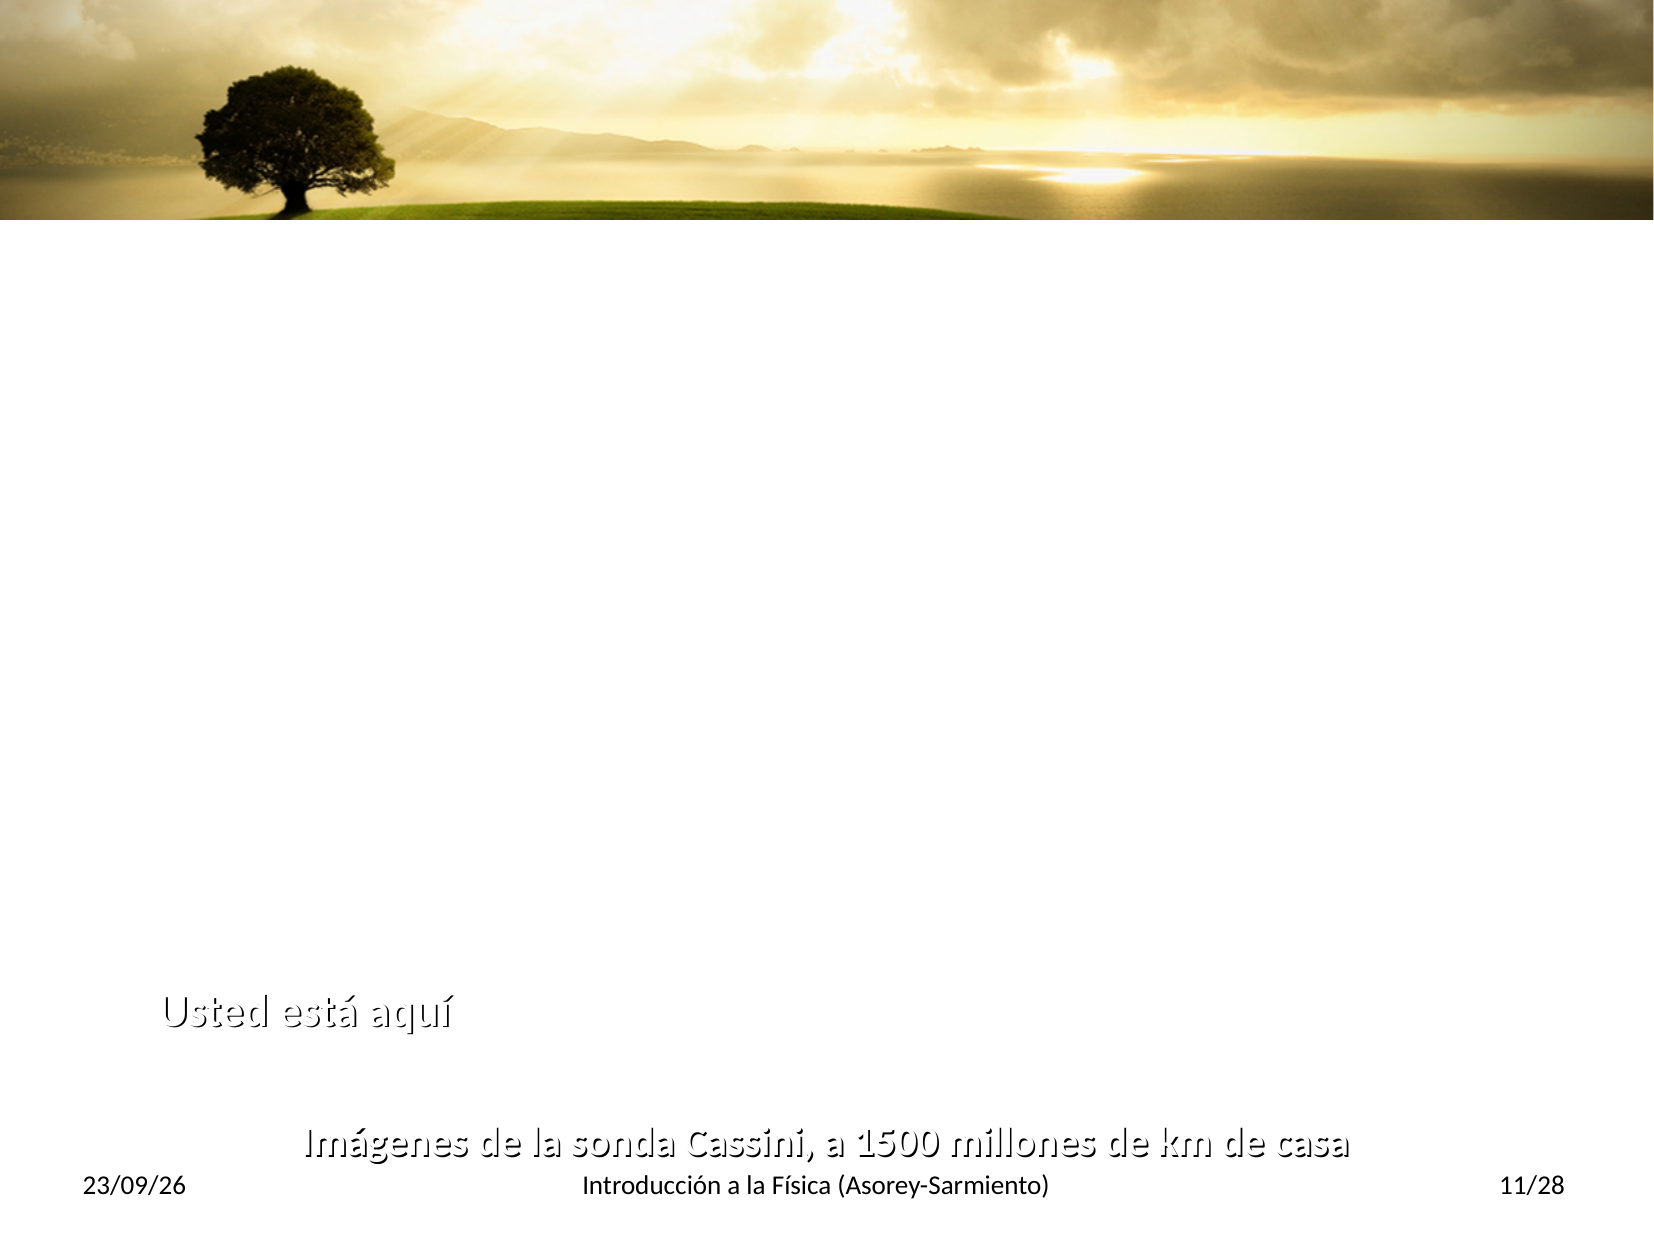

Usted está aquí
Imágenes de la sonda Cassini, a 1500 millones de km de casa
Introducción a la Física (Asorey-Sarmiento)
11